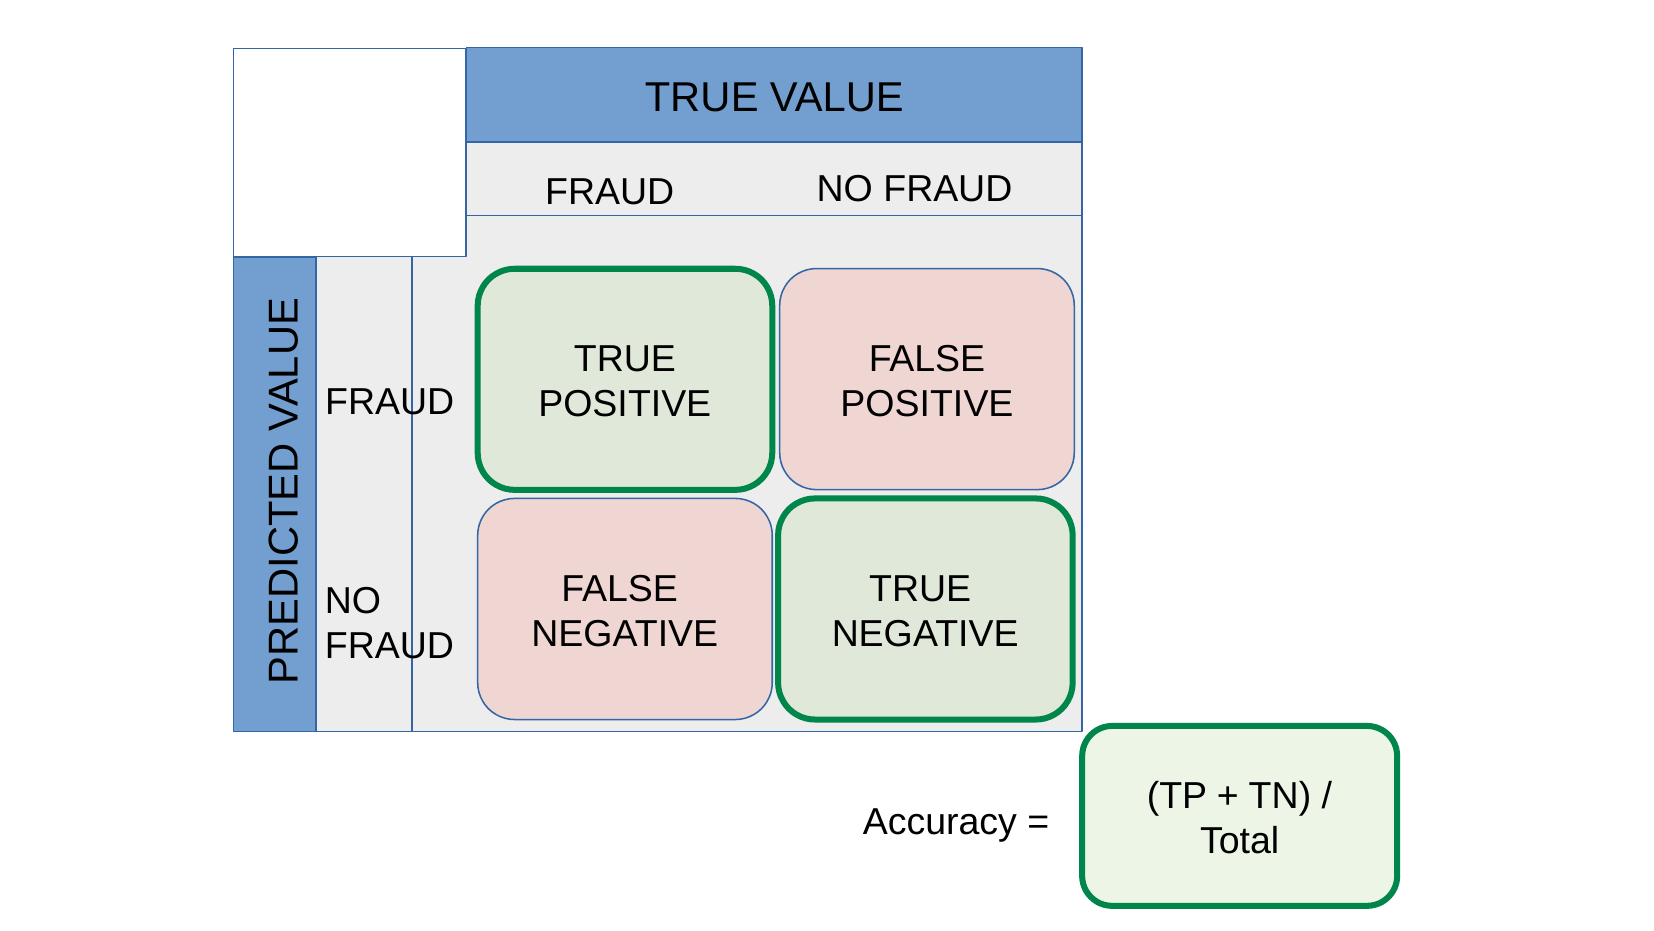

TRUE VALUE
NO FRAUD
FRAUD
FALSE
POSITIVE
TRUE
POSITIVE
FRAUD
PREDICTED VALUE
FALSE
NEGATIVE
TRUE
NEGATIVE
NO
FRAUD
(TP + TN) /
Total
Accuracy =